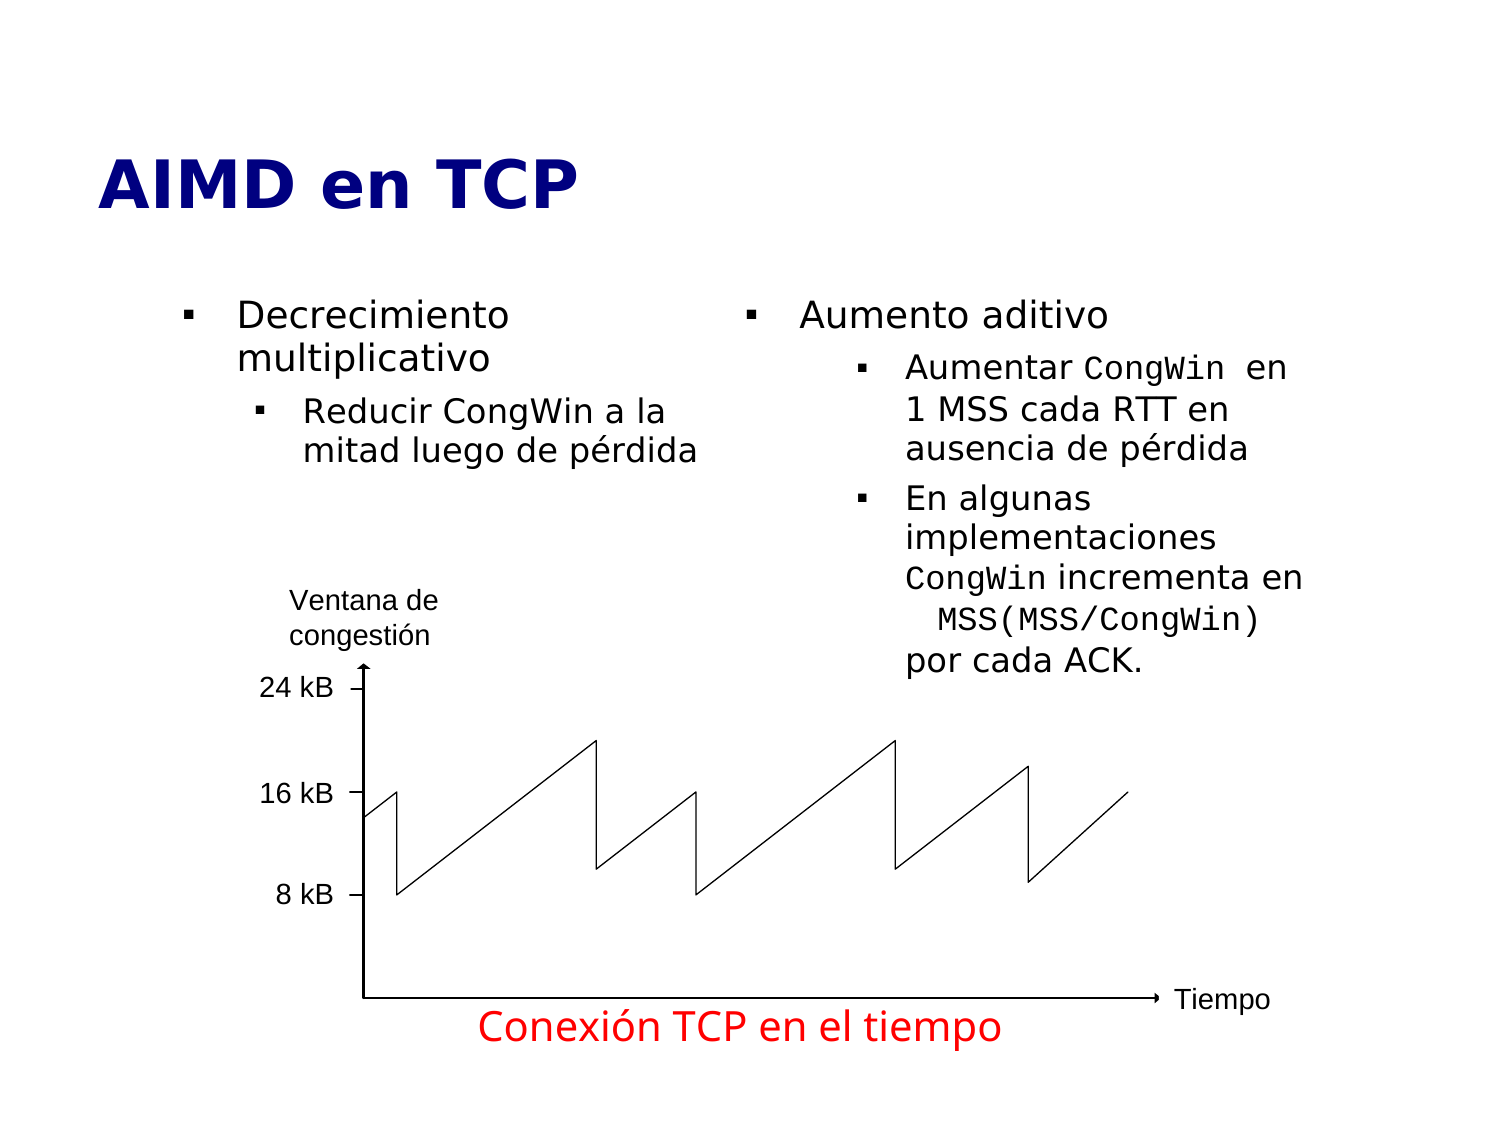

# AIMD en TCP
Decrecimiento multiplicativo
Reducir CongWin a la mitad luego de pérdida
Aumento aditivo
Aumentar CongWin en 1 MSS cada RTT en ausencia de pérdida
En algunas implementaciones CongWin incrementa en
 MSS(MSS/CongWin)
por cada ACK.
Ventana de
congestión
 24 kB
 16 kB
 8 kB
Tiempo
Conexión TCP en el tiempo